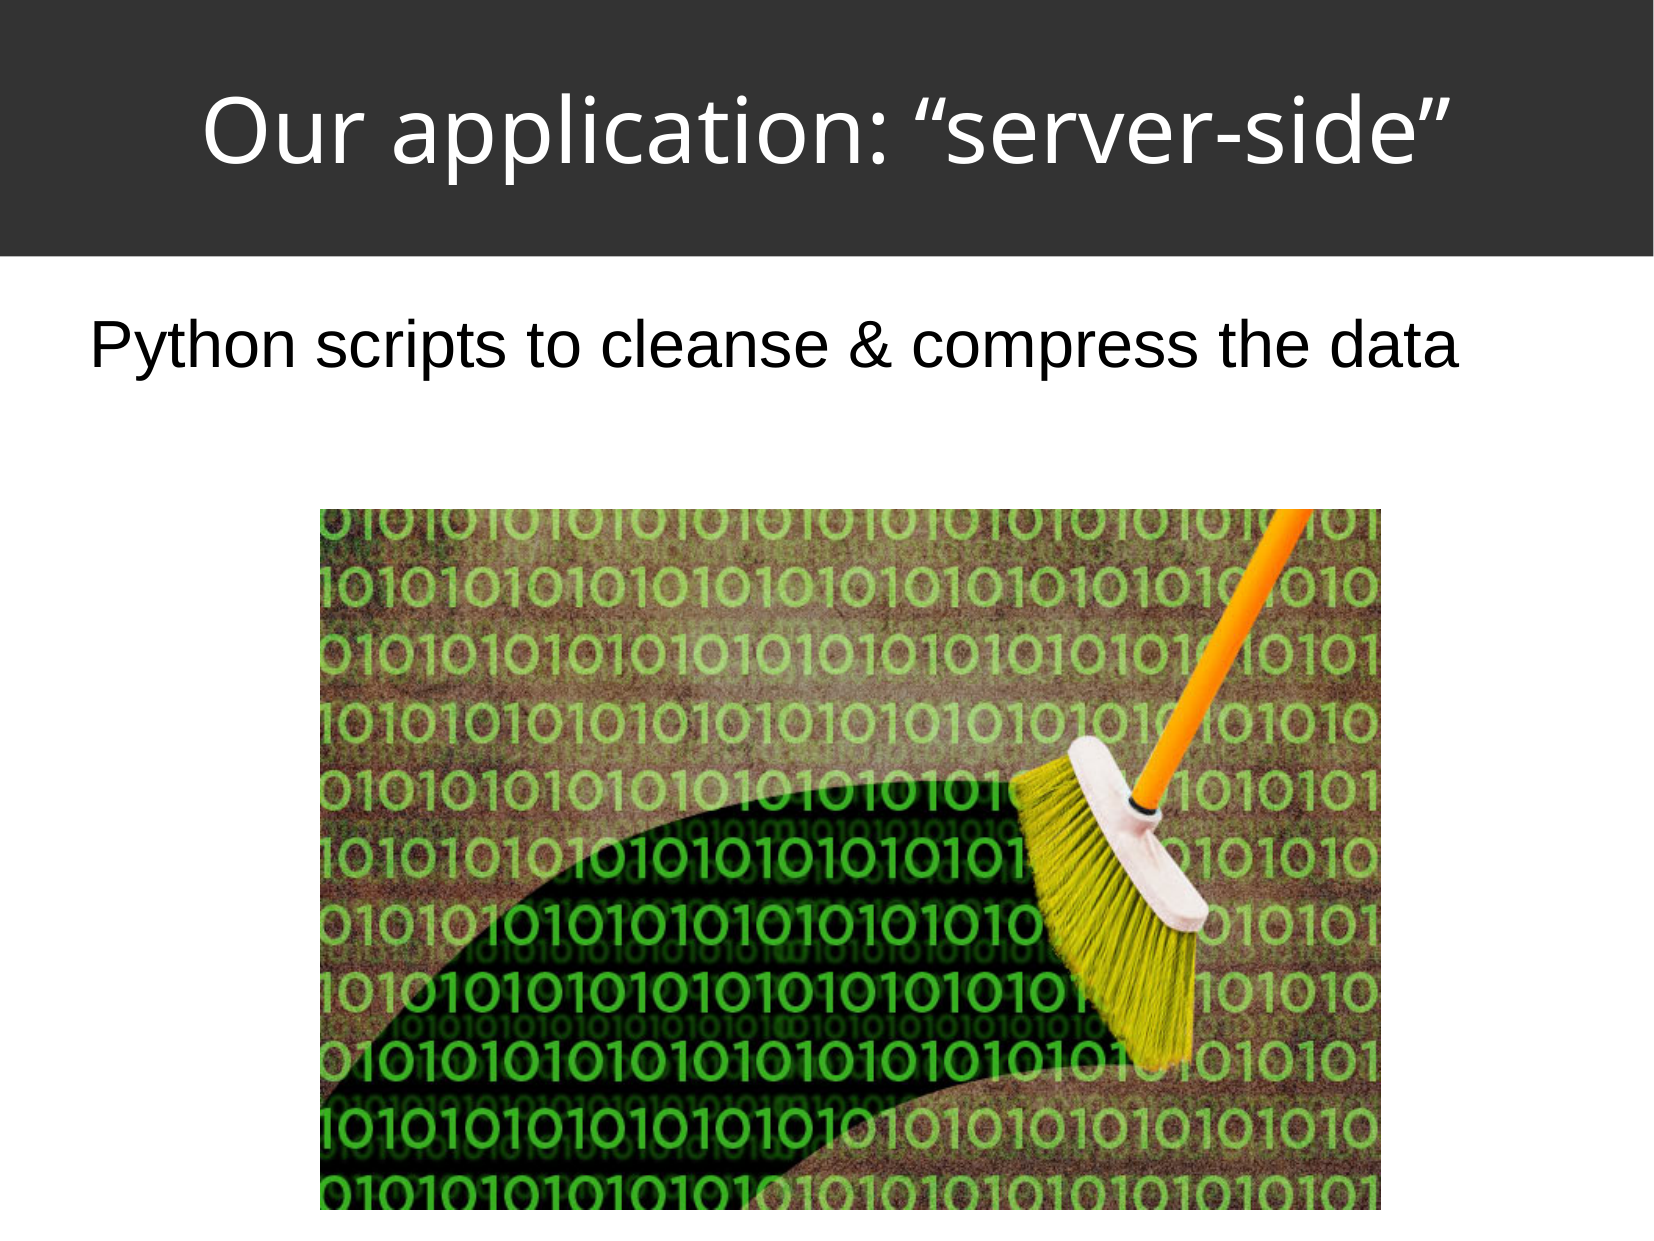

# Our application: “server-side”
Python scripts to cleanse & compress the data